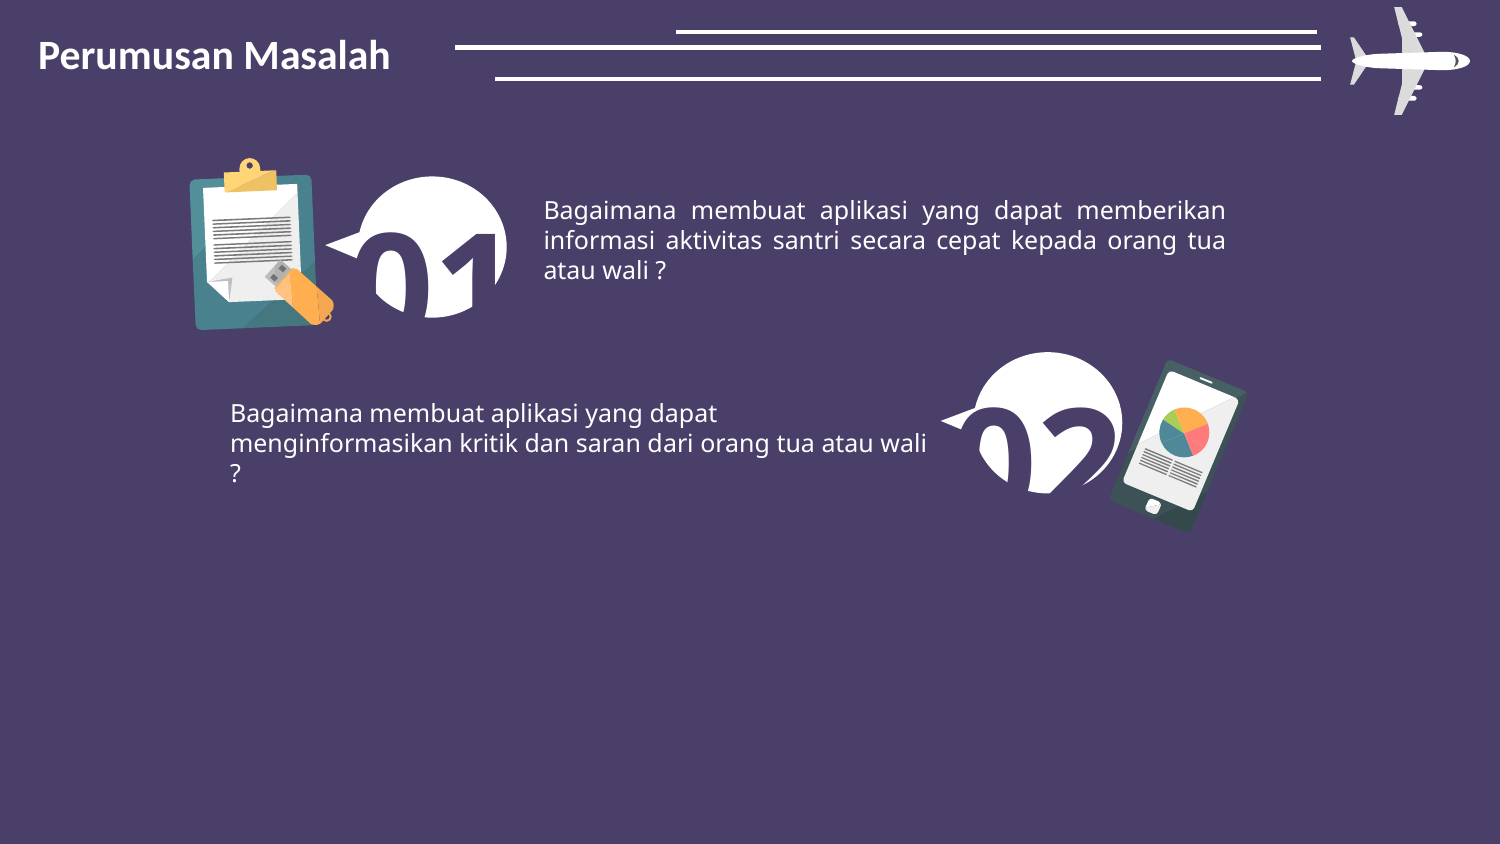

Perumusan Masalah
01
Bagaimana membuat aplikasi yang dapat memberikan informasi aktivitas santri secara cepat kepada orang tua atau wali ?
02
Bagaimana membuat aplikasi yang dapat menginformasikan kritik dan saran dari orang tua atau wali ?